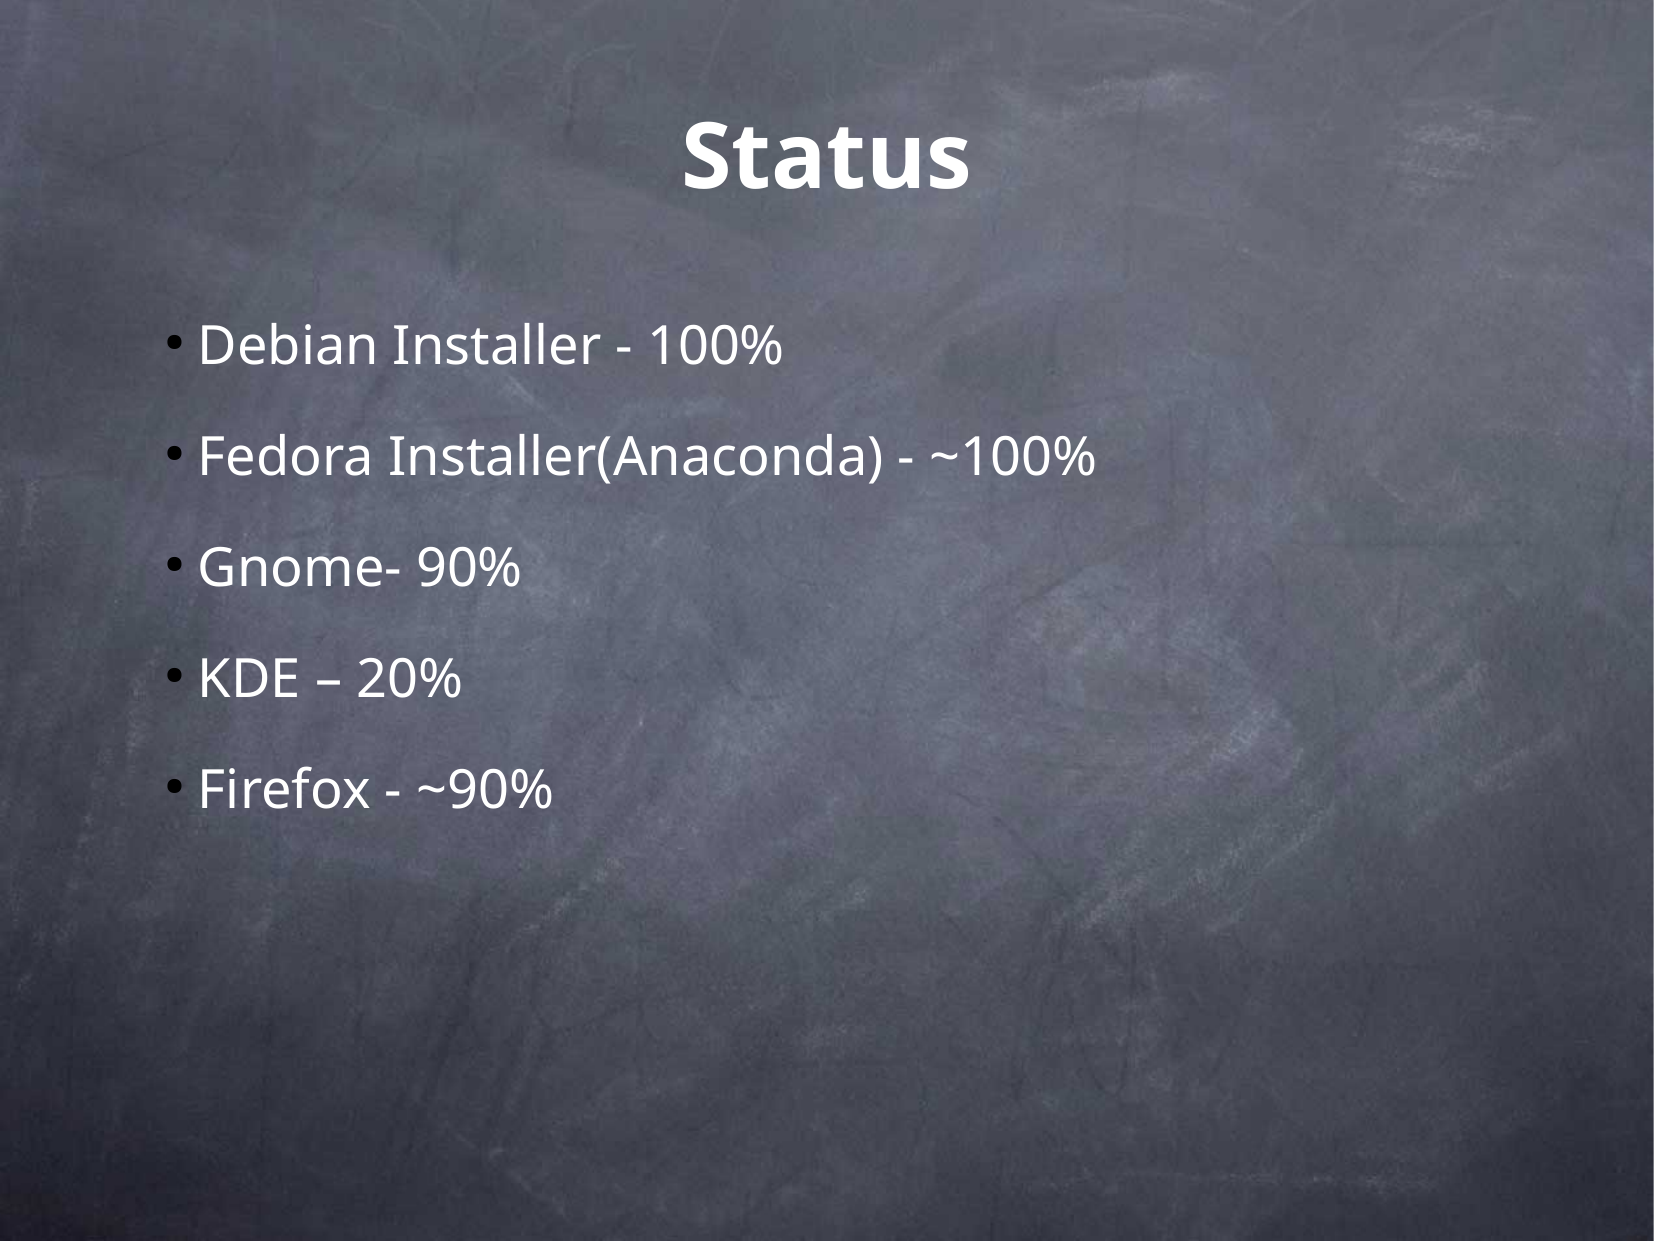

# Status
 Debian Installer - 100%
 Fedora Installer(Anaconda) - ~100%
 Gnome- 90%
 KDE – 20%
 Firefox - ~90%